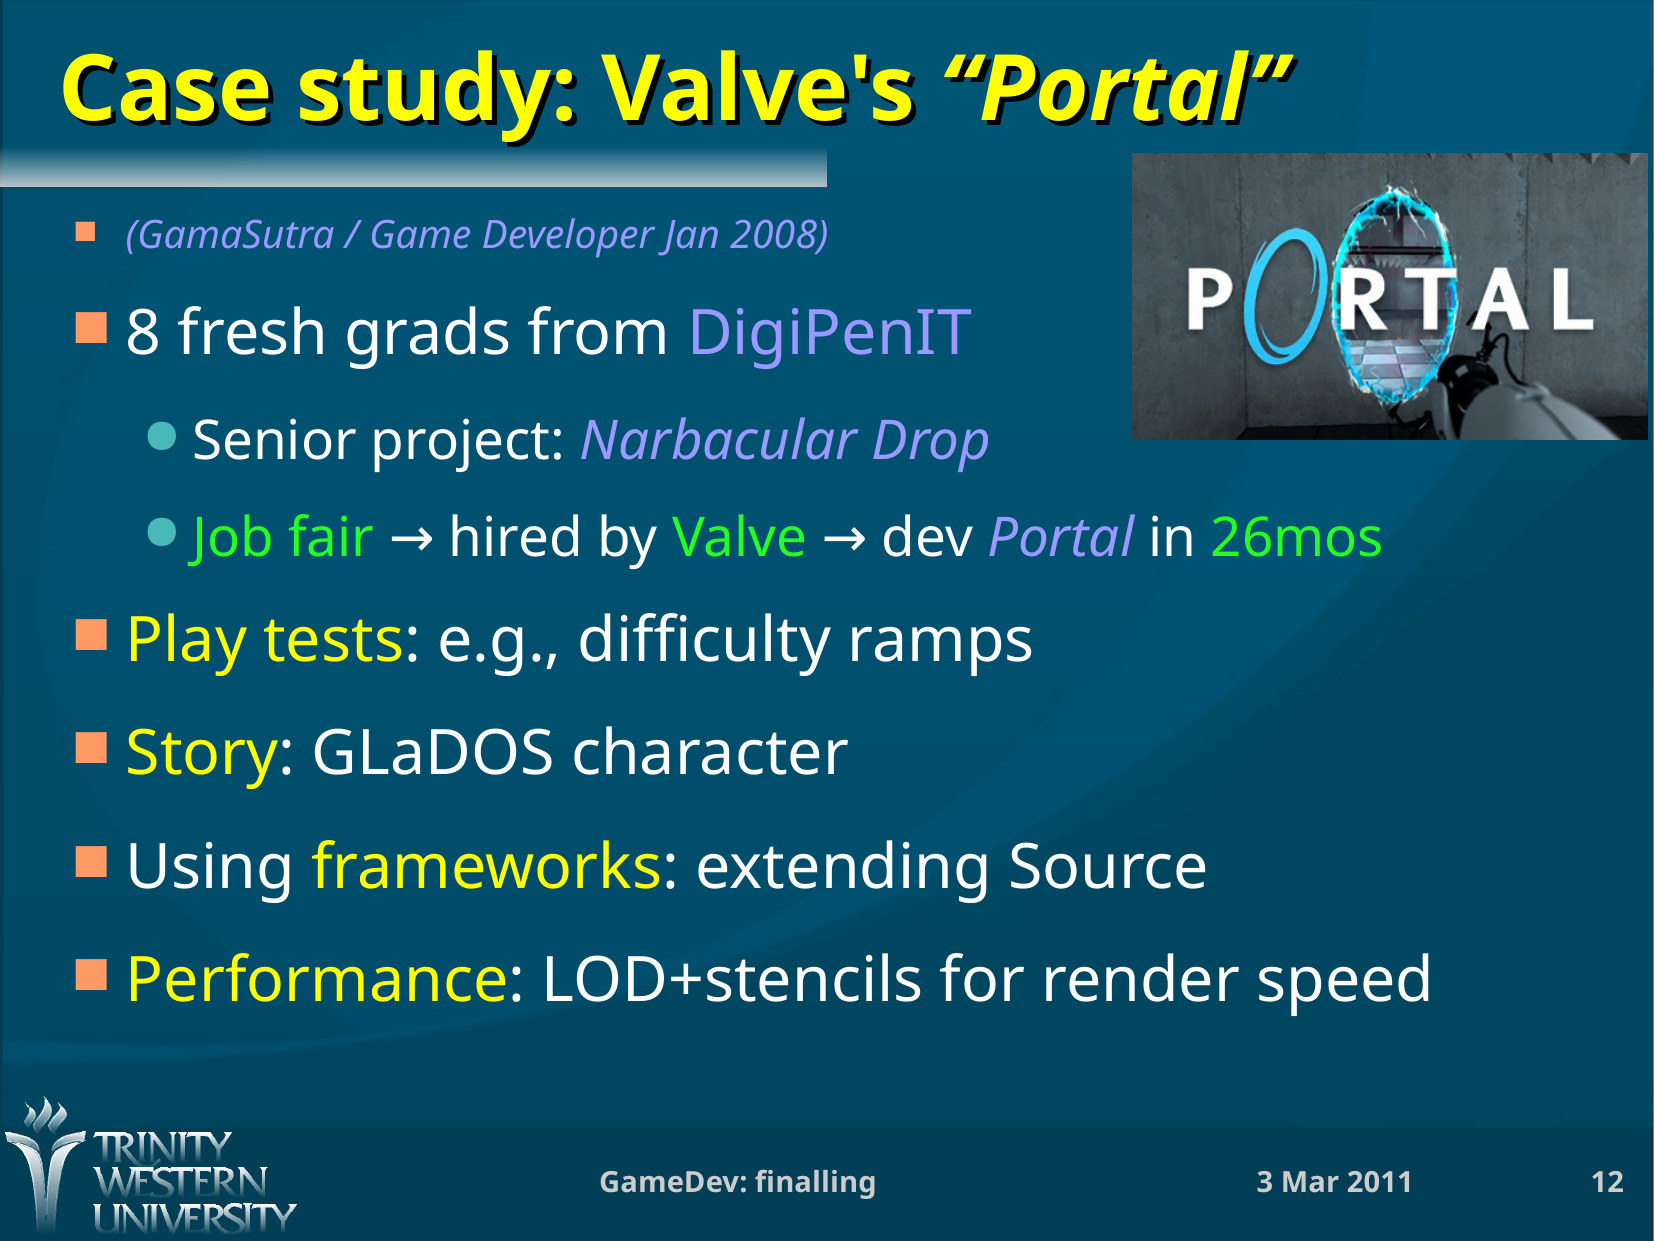

# Case study: Valve's “Portal”
(GamaSutra / Game Developer Jan 2008)
8 fresh grads from DigiPenIT
Senior project: Narbacular Drop
Job fair → hired by Valve → dev Portal in 26mos
Play tests: e.g., difficulty ramps
Story: GLaDOS character
Using frameworks: extending Source
Performance: LOD+stencils for render speed
GameDev: finalling
3 Mar 2011
12